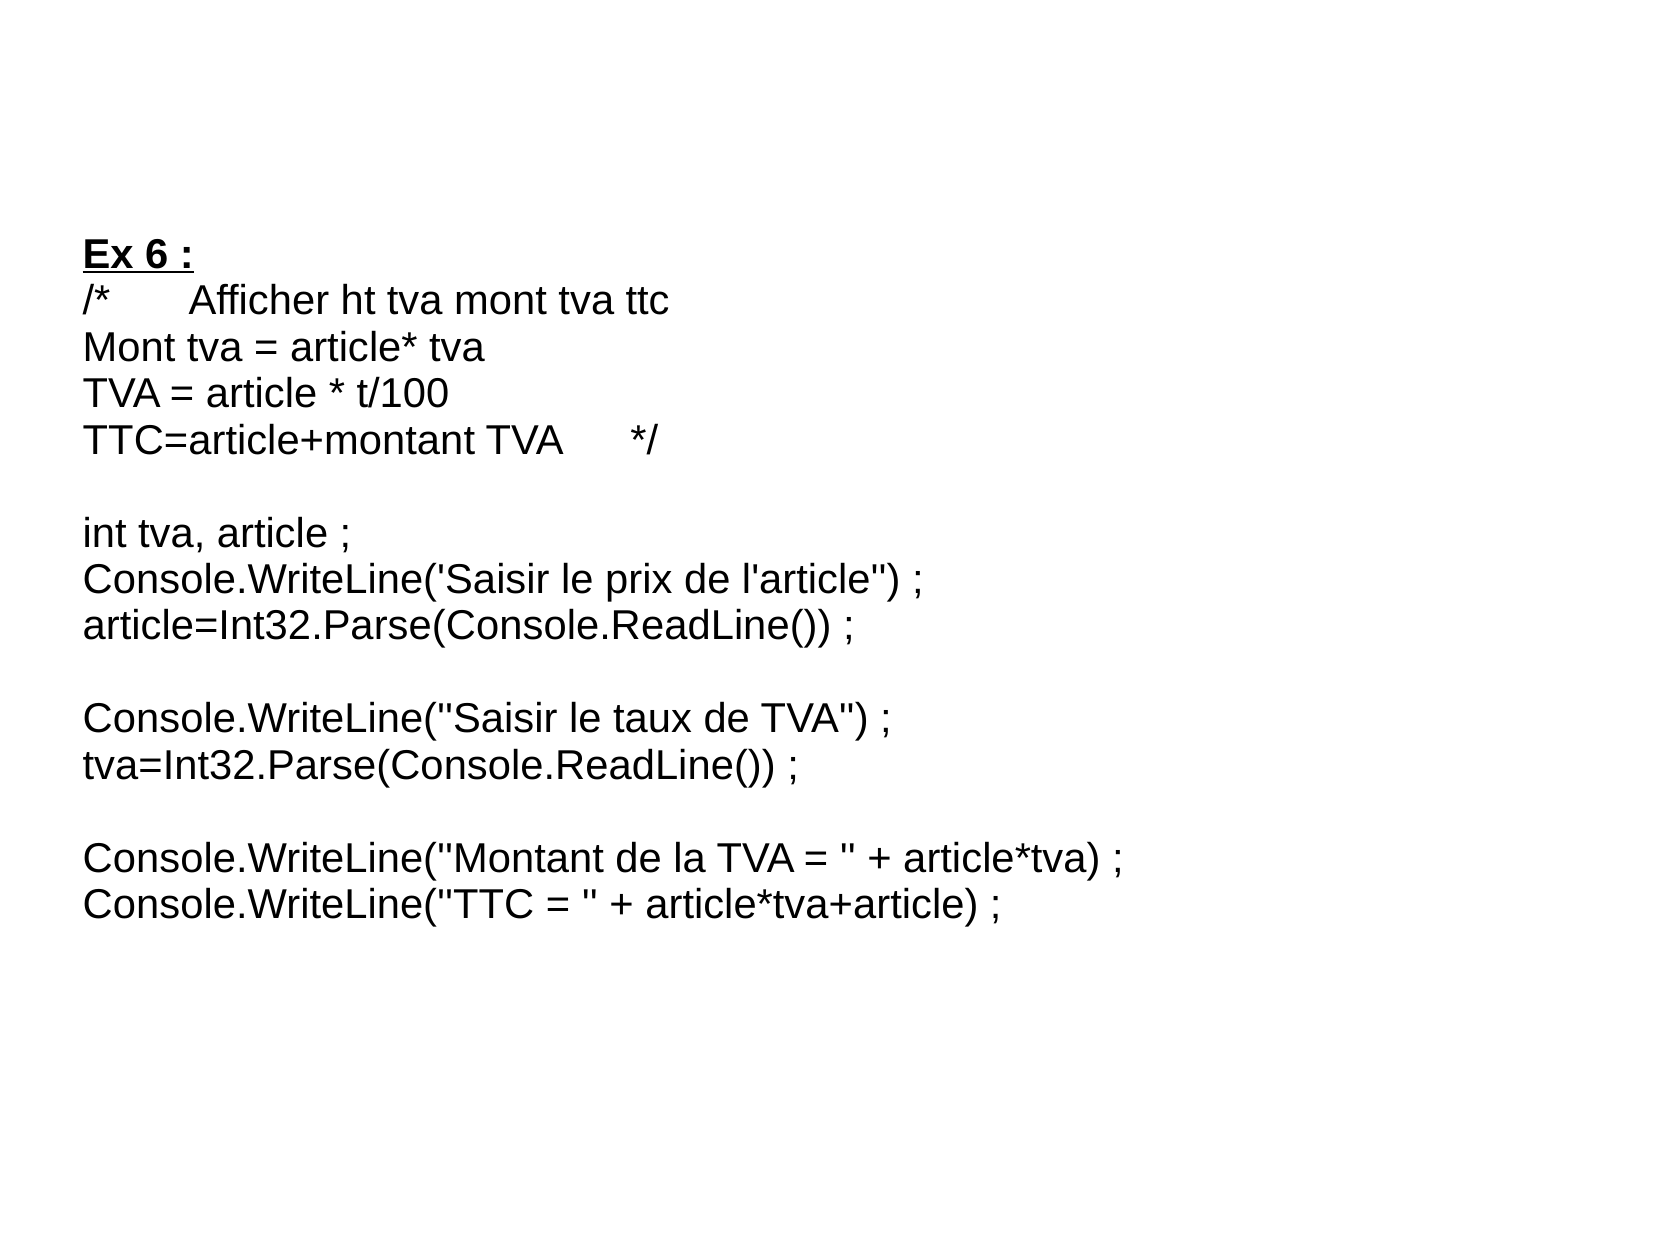

# Ex 6 :
/* Afficher ht tva mont tva ttc
Mont tva = article* tva
TVA = article * t/100
TTC=article+montant TVA */
int tva, article ;
Console.WriteLine('Saisir le prix de l'article'') ;
article=Int32.Parse(Console.ReadLine()) ;
Console.WriteLine(''Saisir le taux de TVA'') ;
tva=Int32.Parse(Console.ReadLine()) ;
Console.WriteLine(''Montant de la TVA = '' + article*tva) ;
Console.WriteLine(''TTC = '' + article*tva+article) ;